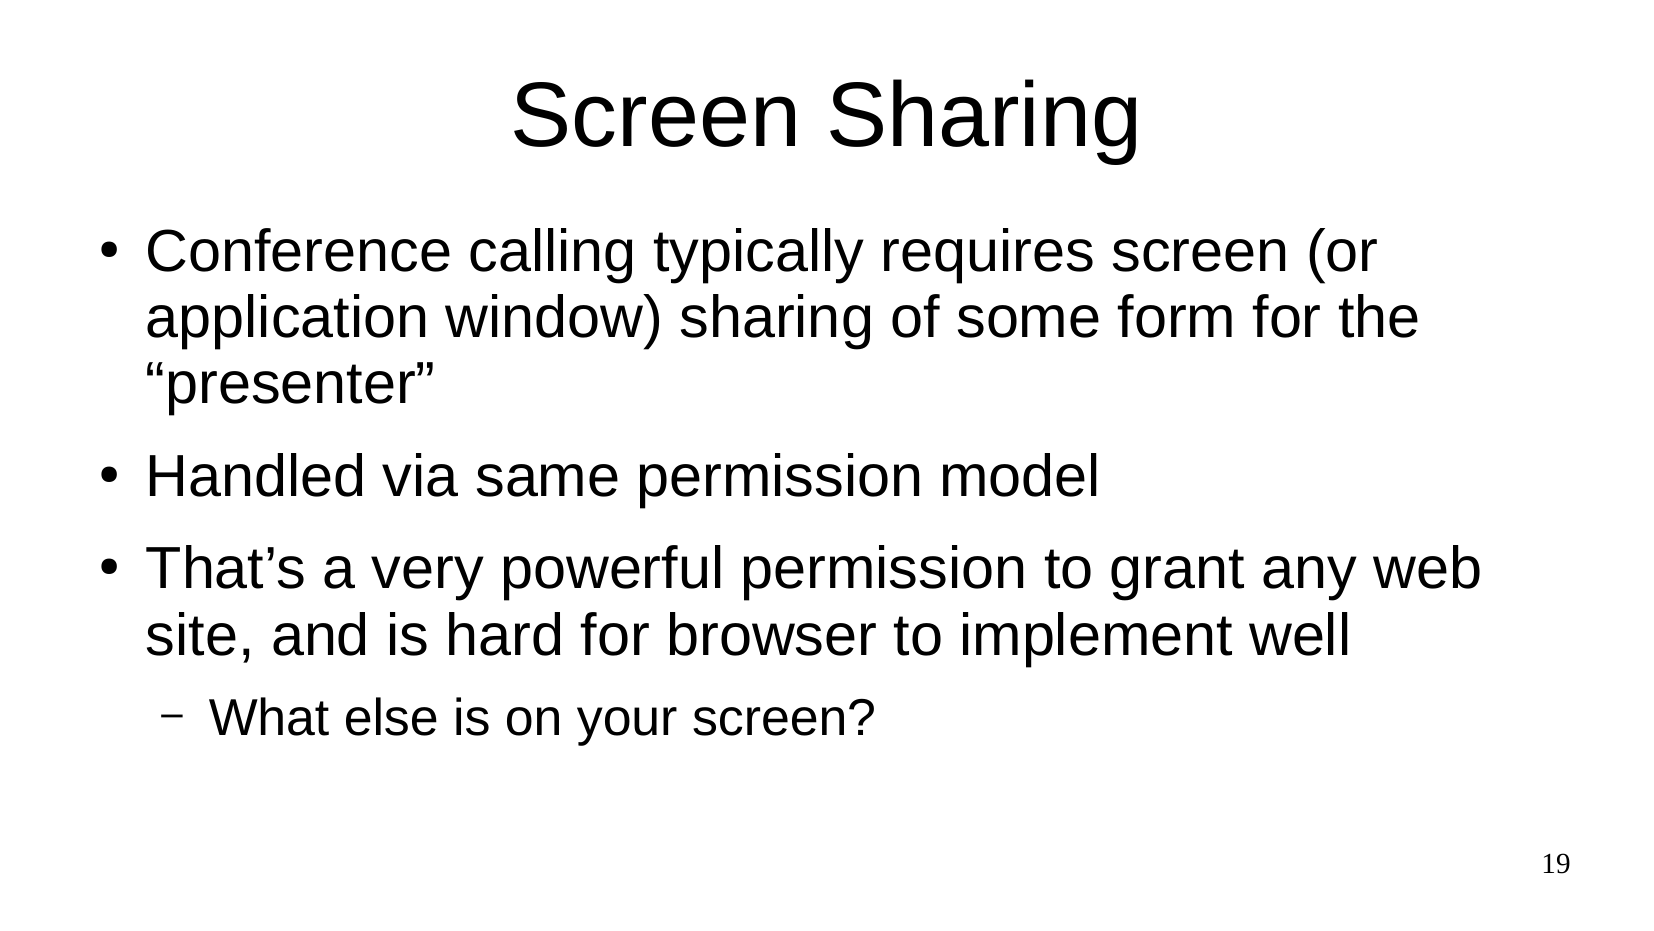

# Screen Sharing
Conference calling typically requires screen (or application window) sharing of some form for the “presenter”
Handled via same permission model
That’s a very powerful permission to grant any web site, and is hard for browser to implement well
What else is on your screen?
19